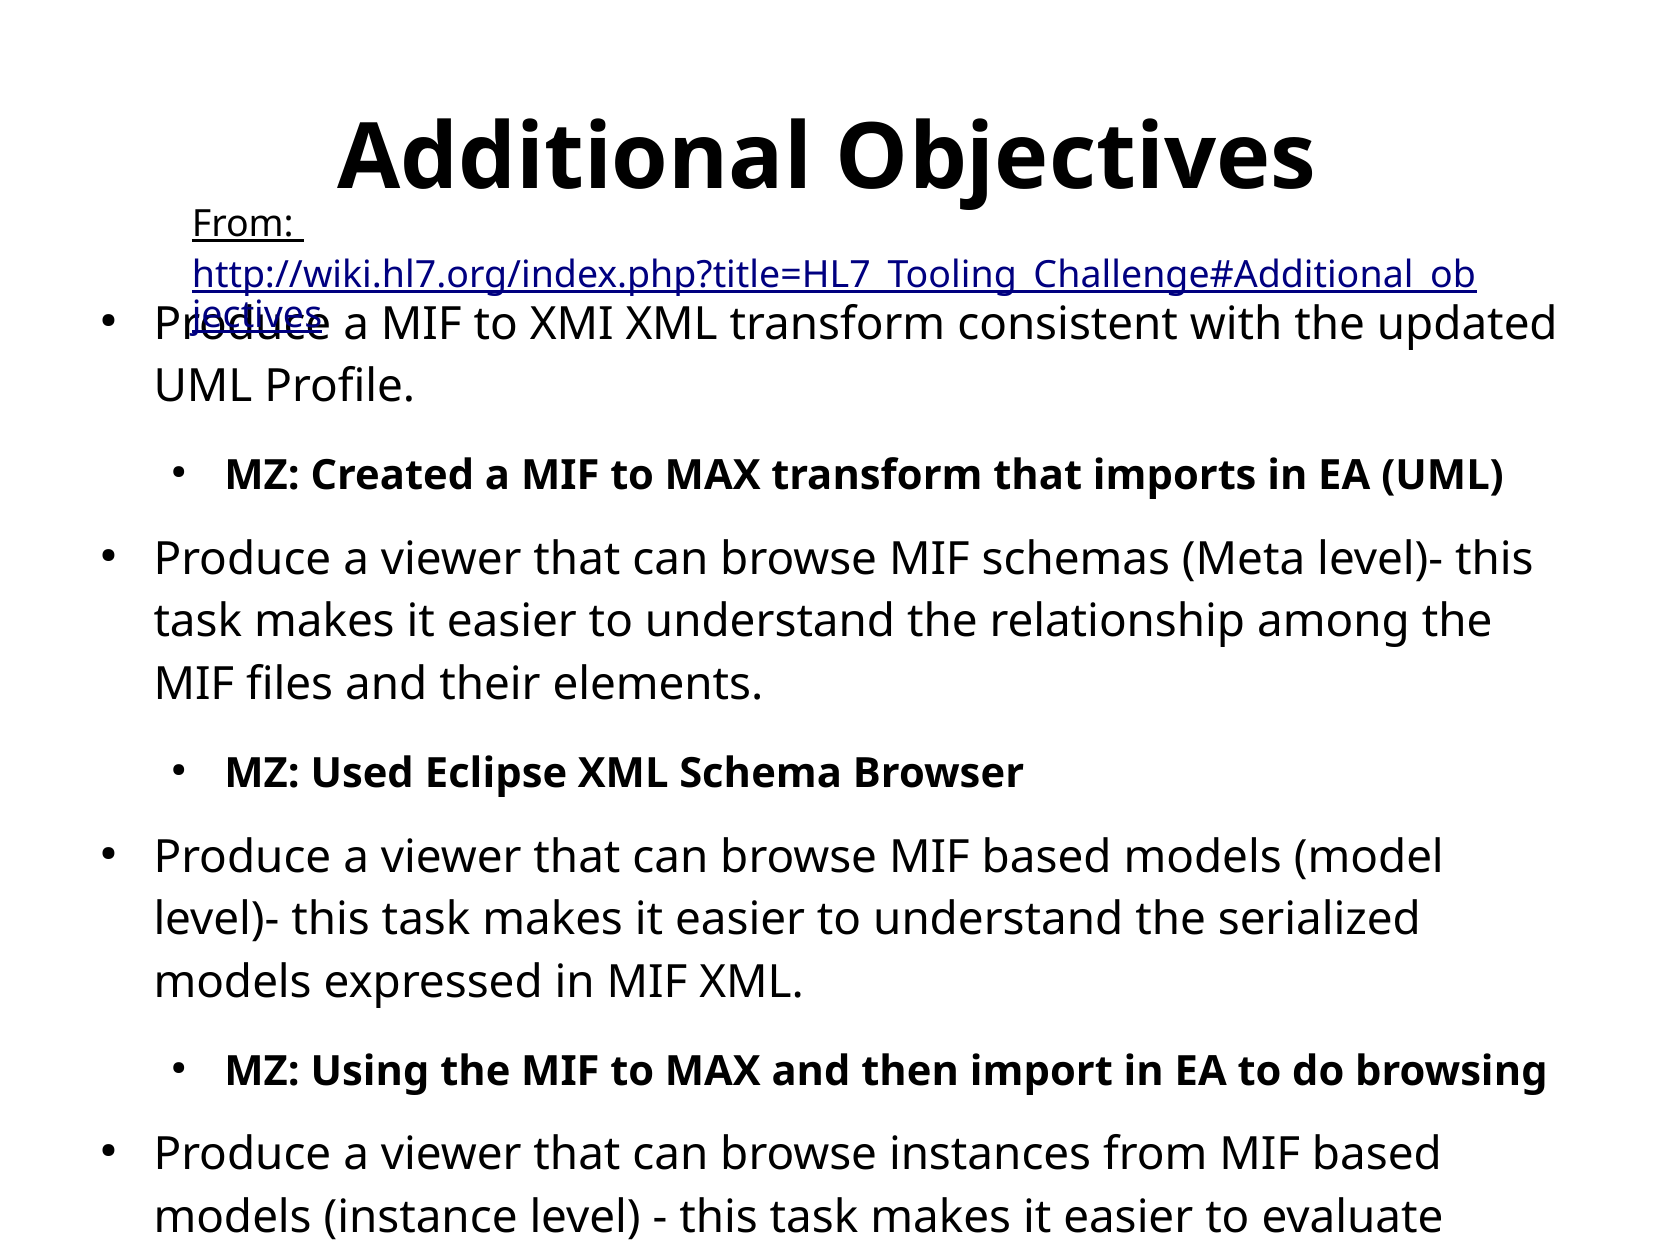

# Additional Objectives
From: http://wiki.hl7.org/index.php?title=HL7_Tooling_Challenge#Additional_objectives
Produce a MIF to XMI XML transform consistent with the updated UML Profile.
MZ: Created a MIF to MAX transform that imports in EA (UML)
Produce a viewer that can browse MIF schemas (Meta level)- this task makes it easier to understand the relationship among the MIF files and their elements.
MZ: Used Eclipse XML Schema Browser
Produce a viewer that can browse MIF based models (model level)- this task makes it easier to understand the serialized models expressed in MIF XML.
MZ: Using the MIF to MAX and then import in EA to do browsing
Produce a viewer that can browse instances from MIF based models (instance level) - this task makes it easier to evaluate instances based on serialized MIF models.(there is some work that already exists)
MZ: Not done